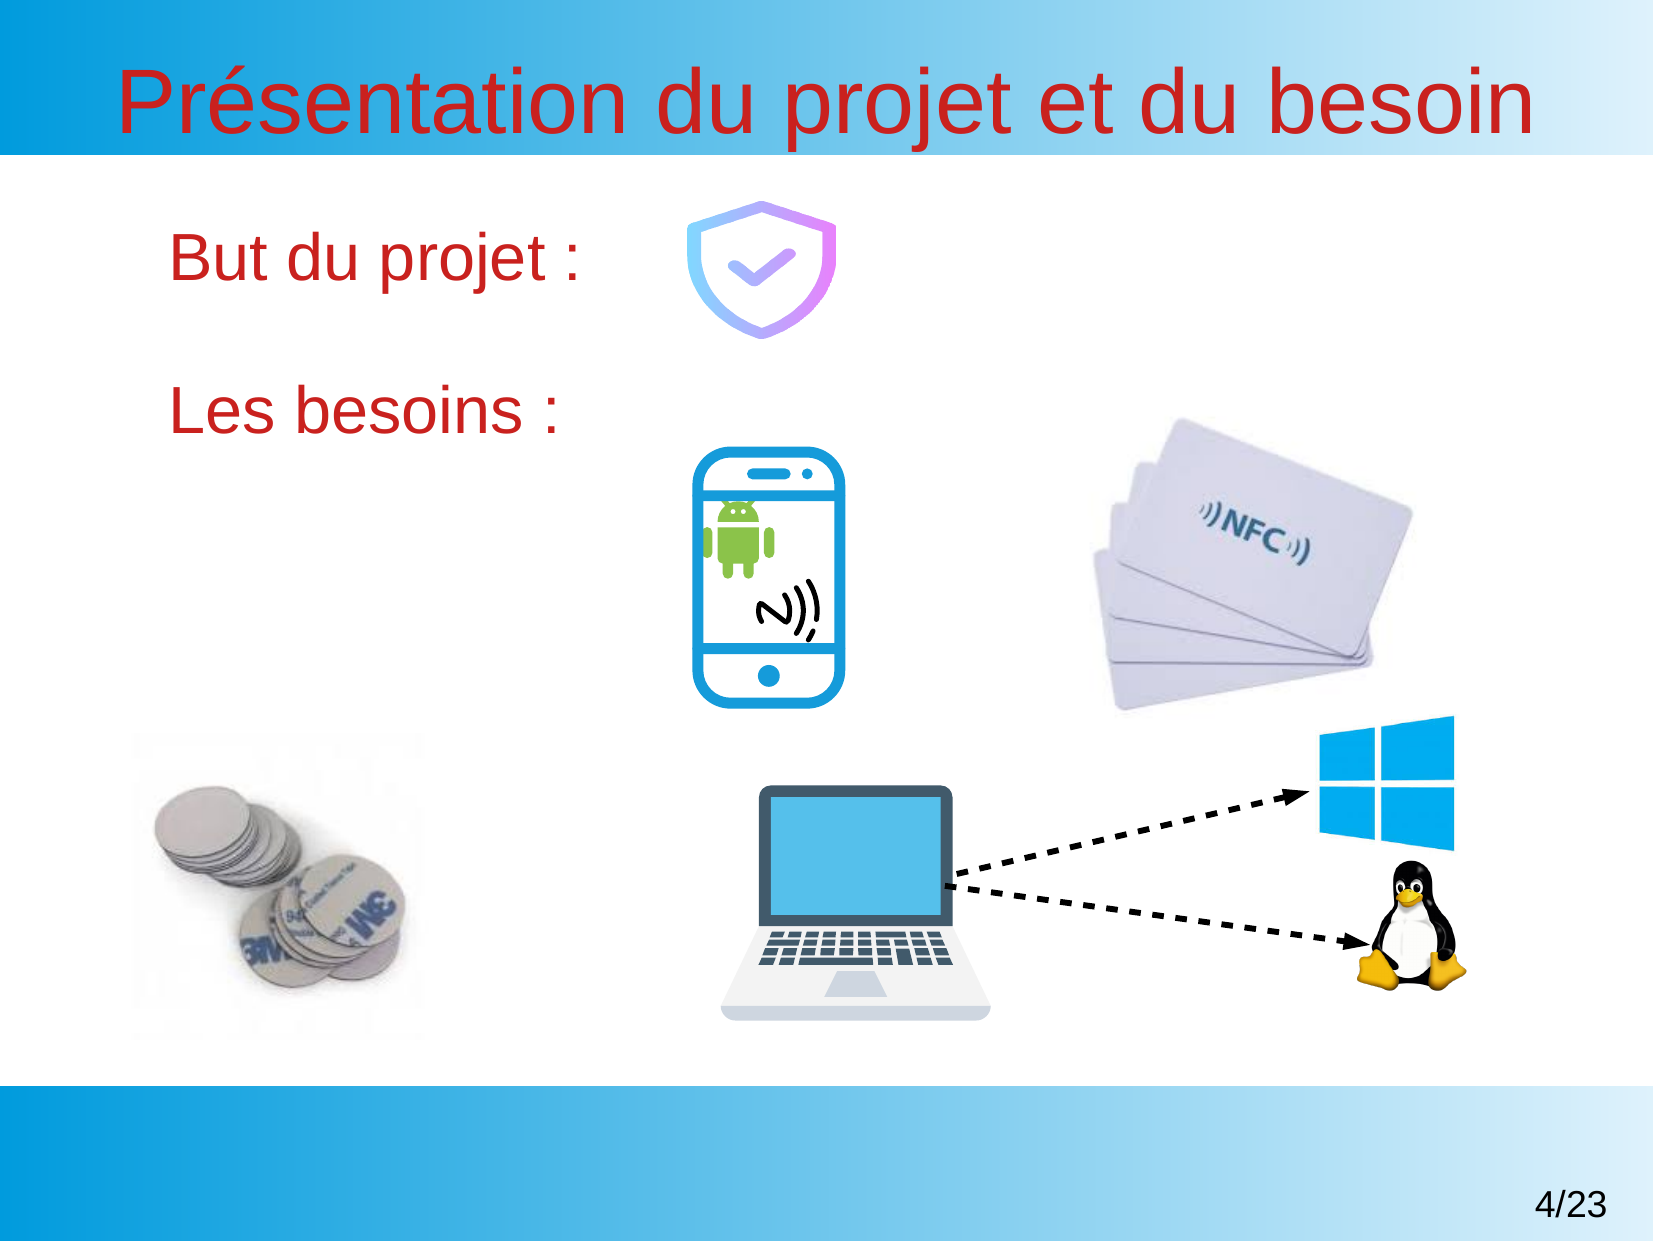

# Présentation du projet et du besoin
But du projet :
Les besoins :